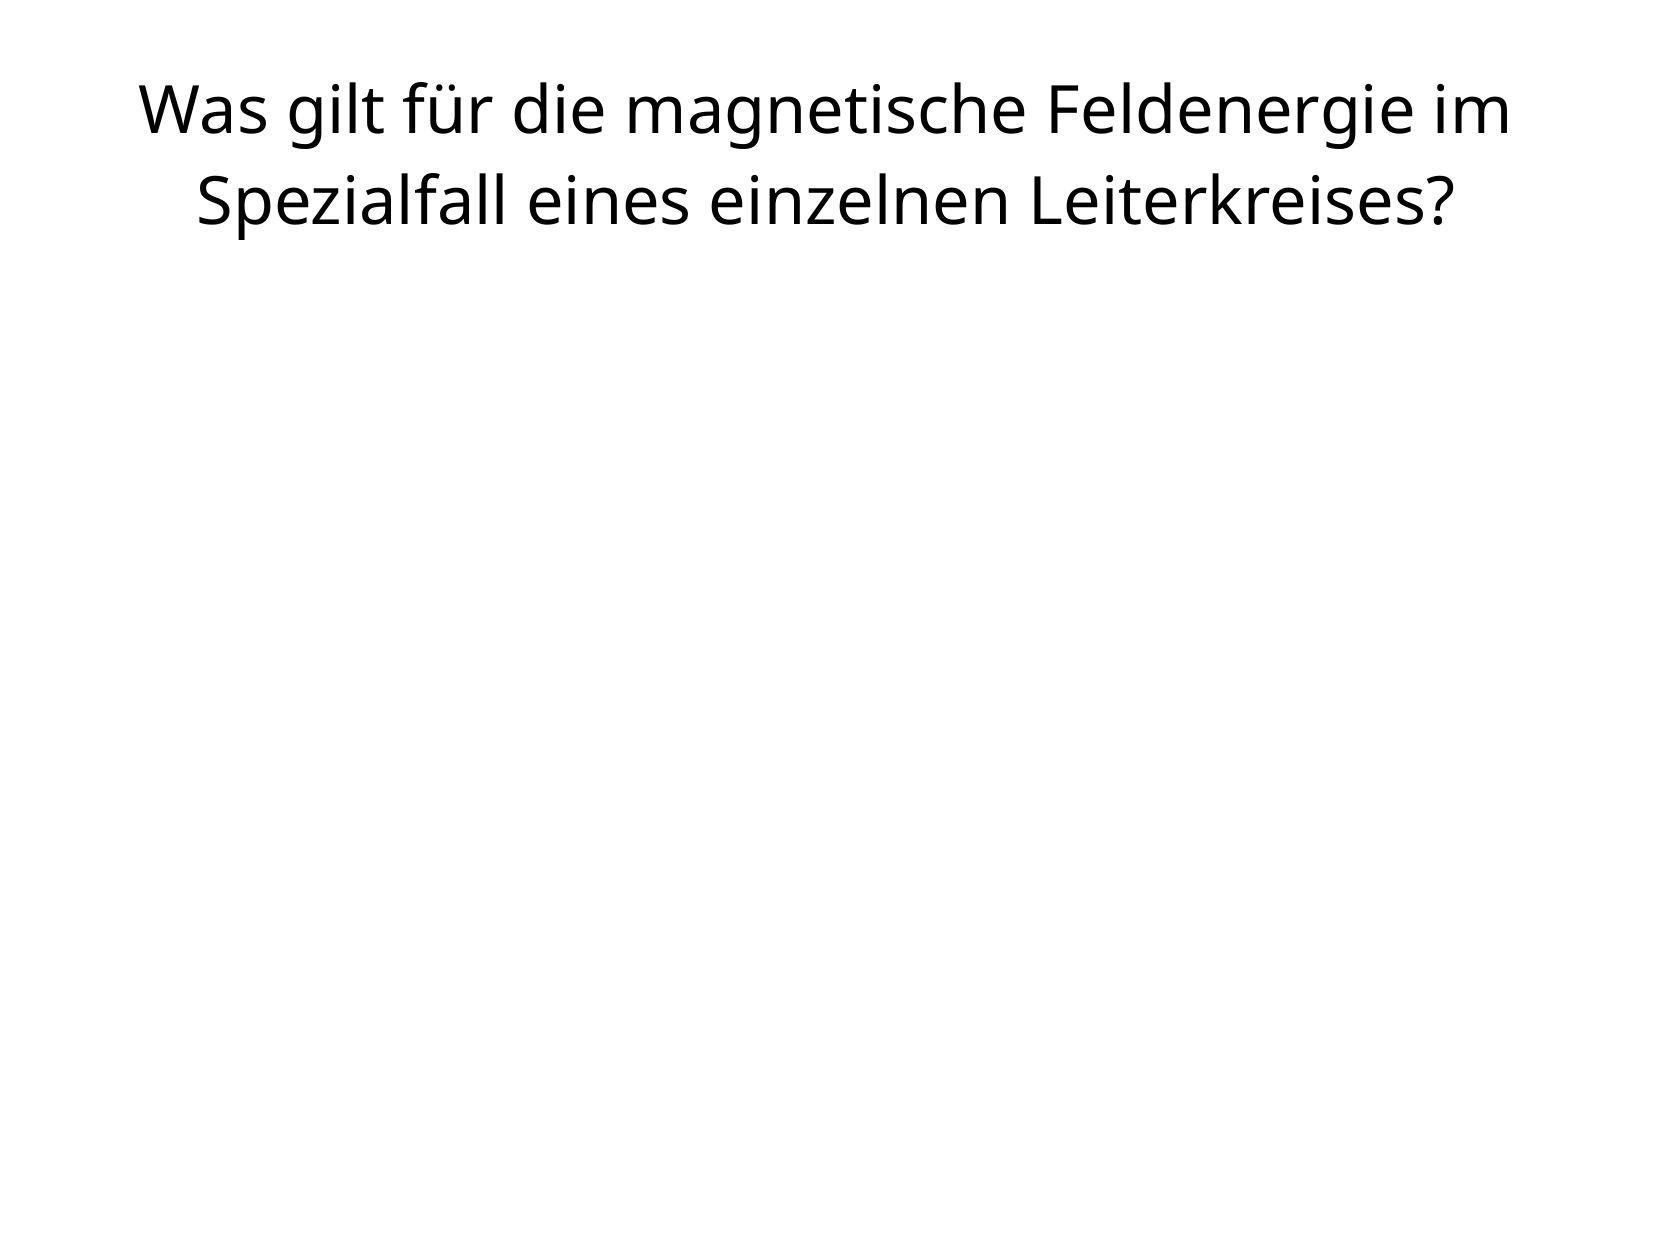

# Was gilt für die magnetische Feldenergie im Spezialfall eines einzelnen Leiterkreises?